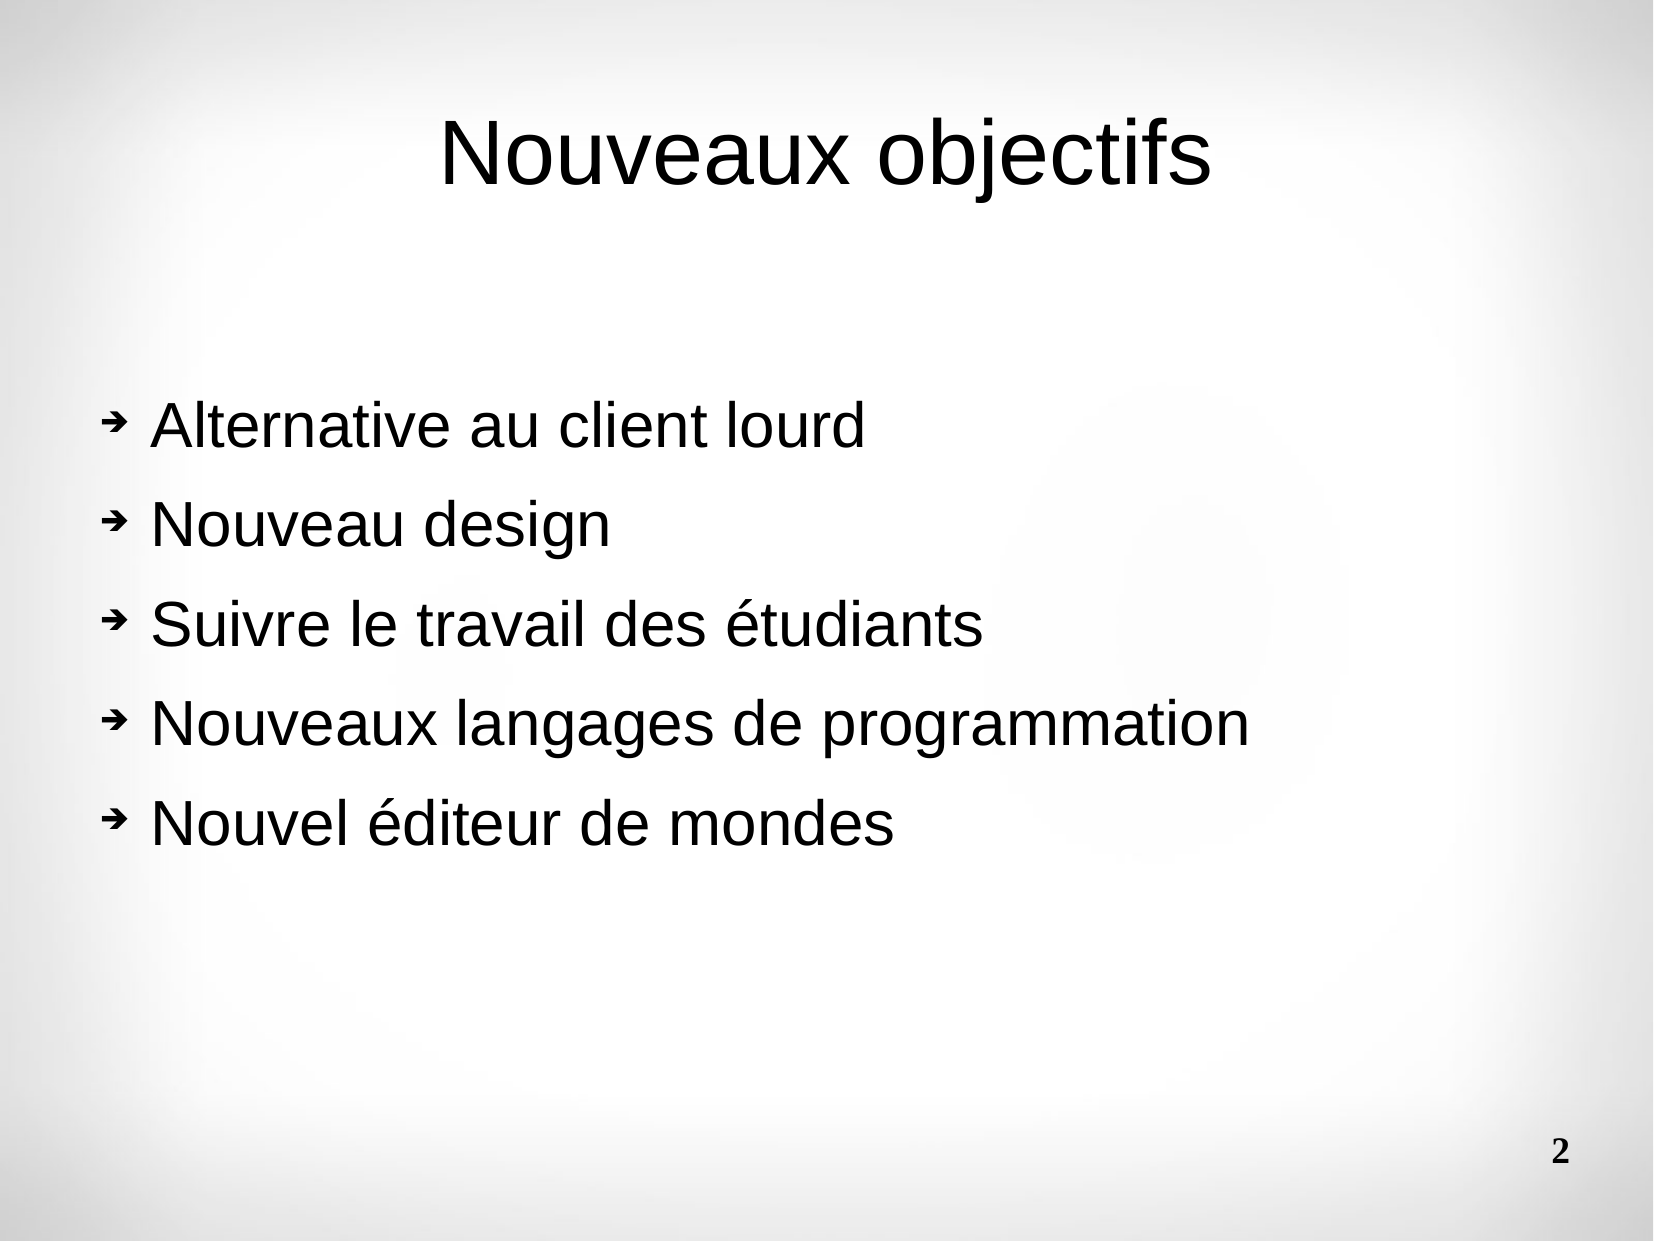

# Nouveaux objectifs
Alternative au client lourd
Nouveau design
Suivre le travail des étudiants
Nouveaux langages de programmation
Nouvel éditeur de mondes
2